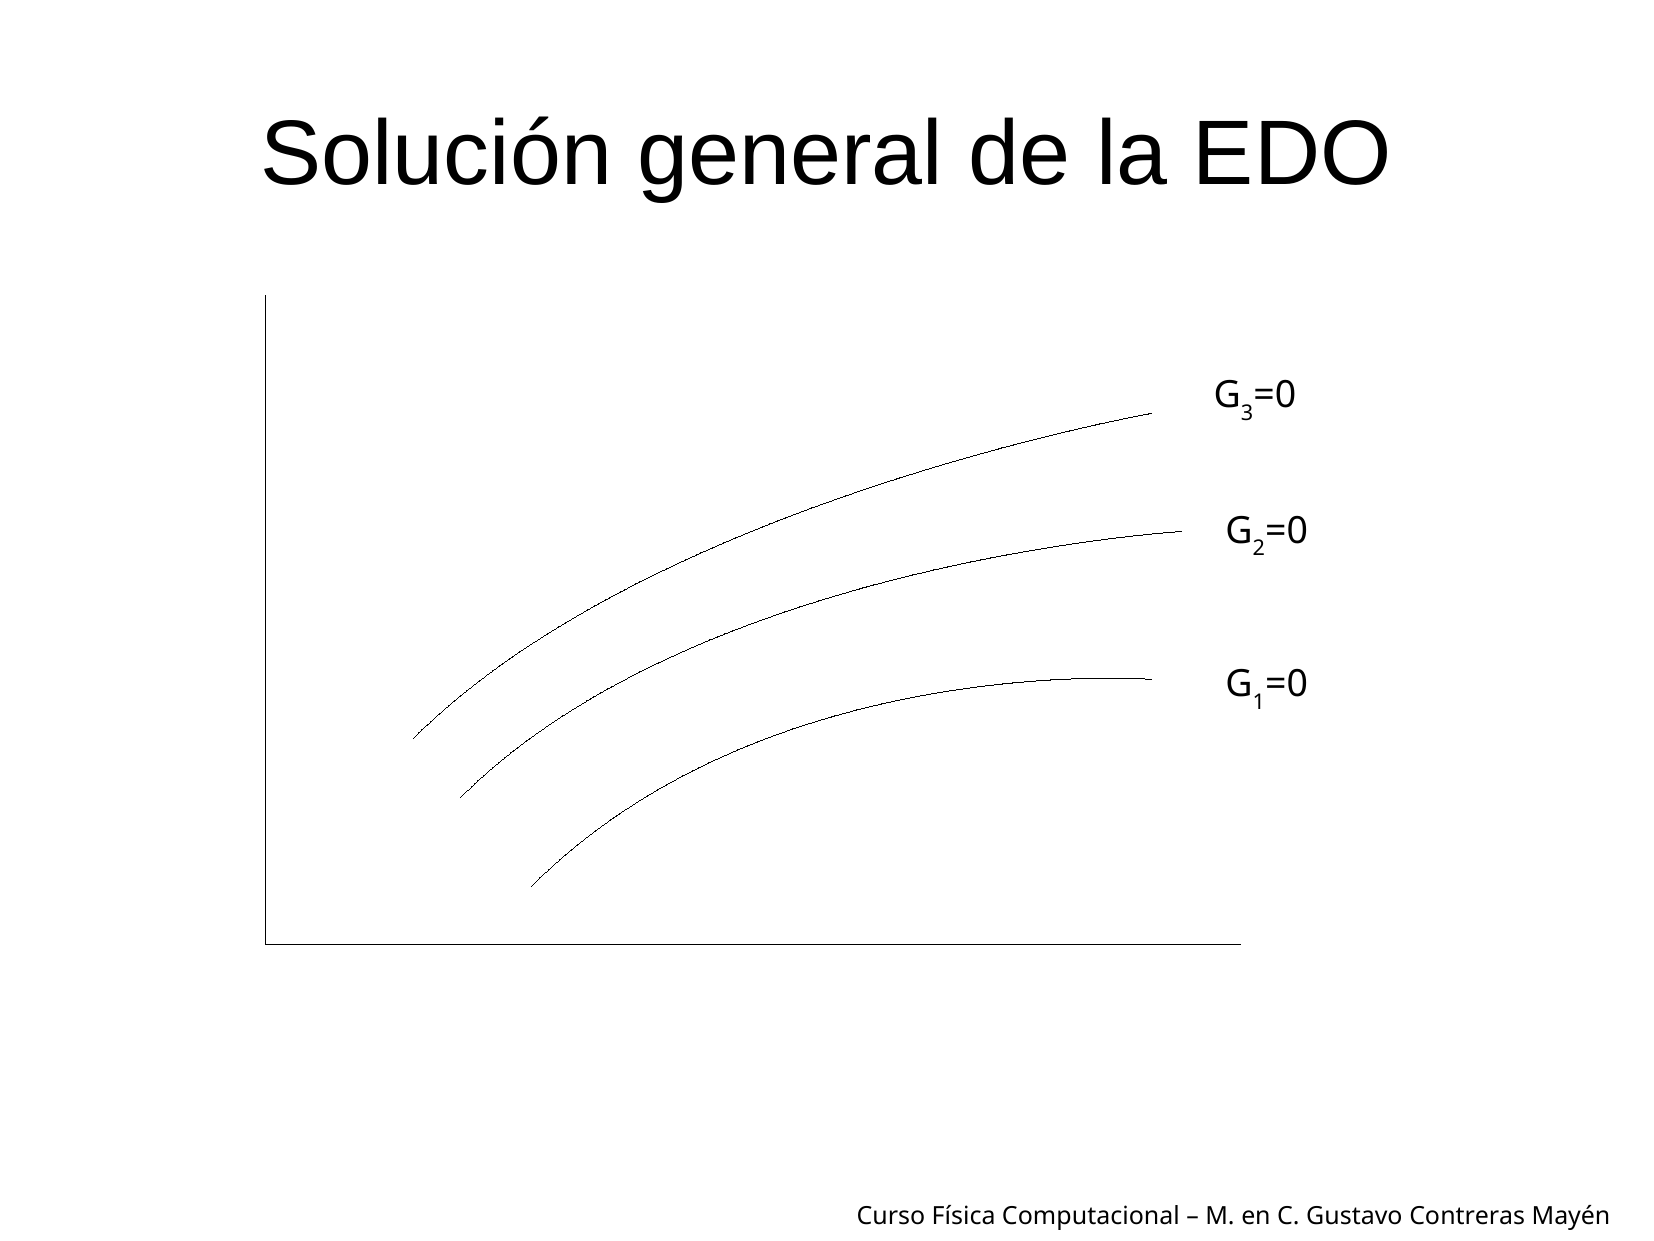

# Solución general de la EDO
G3=0
G2=0
G1=0